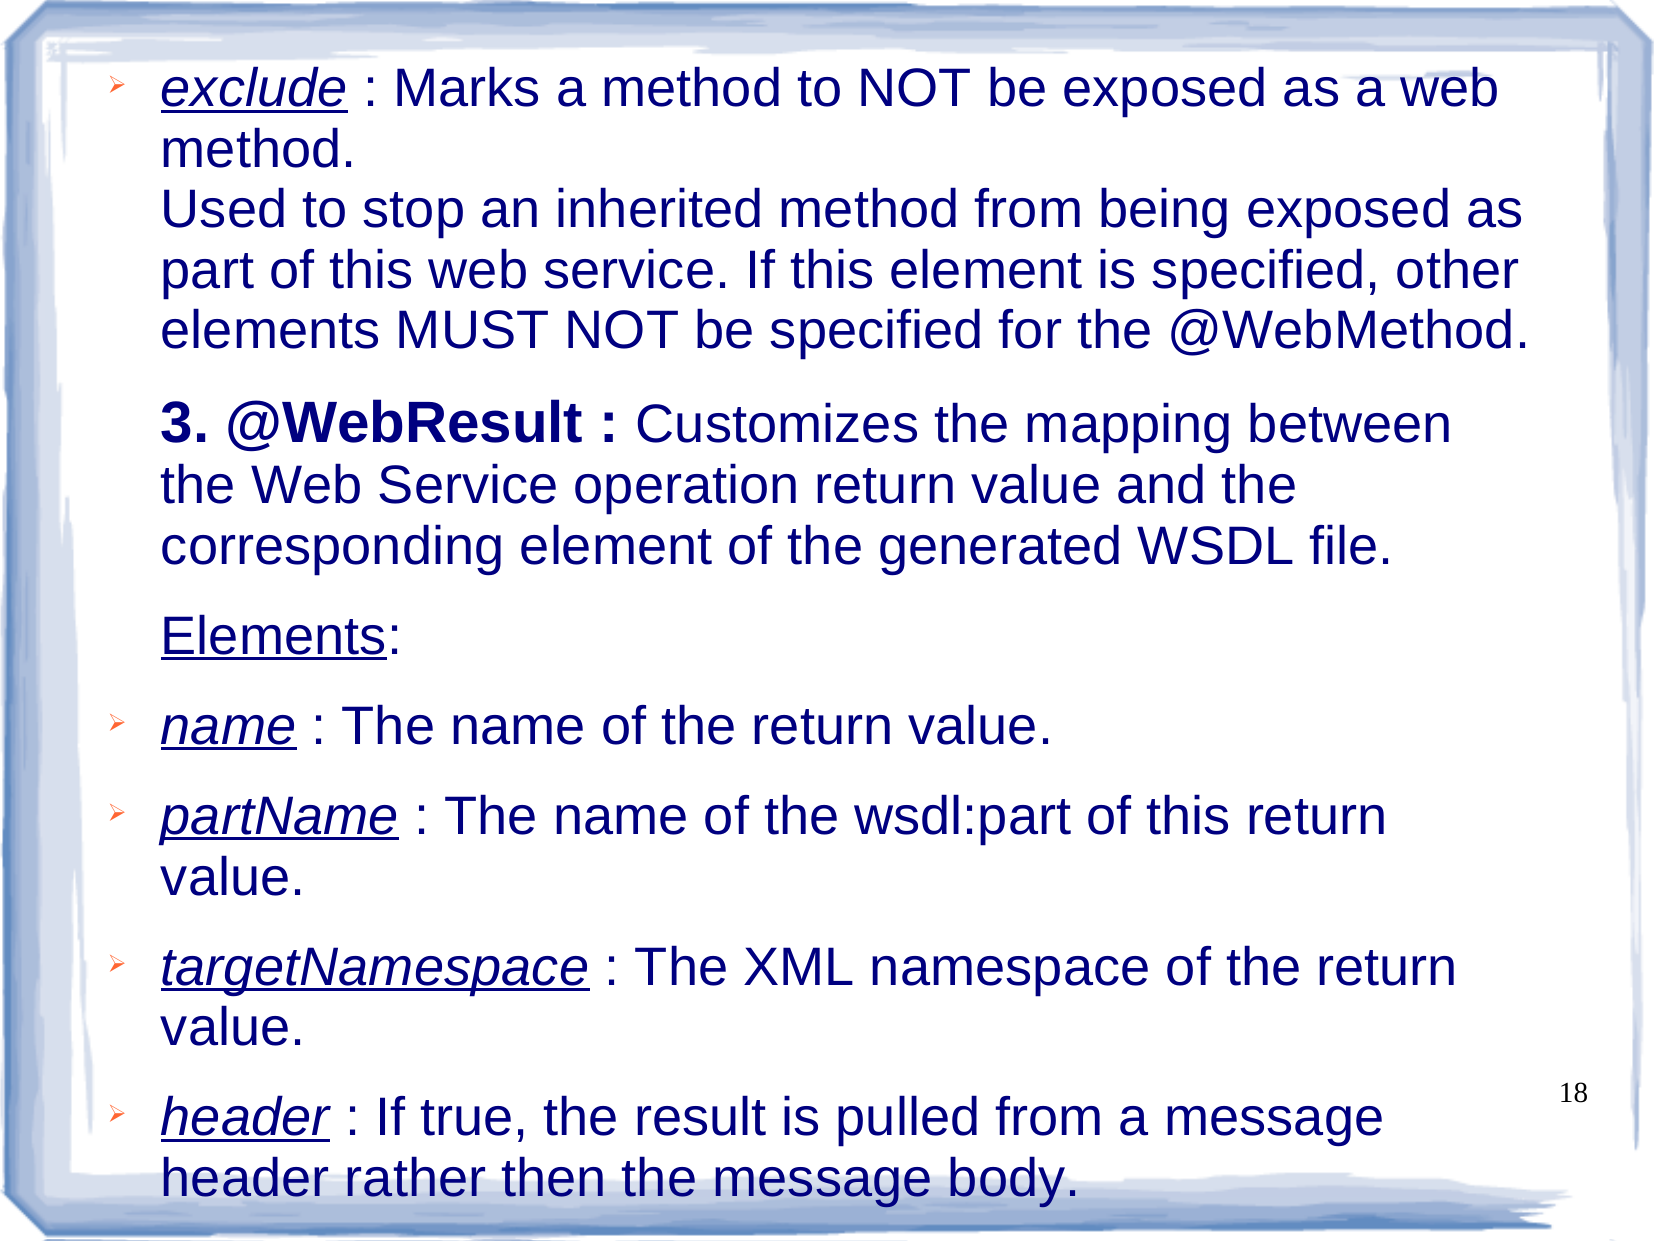

# exclude : Marks a method to NOT be exposed as a web method. Used to stop an inherited method from being exposed as part of this web service. If this element is specified, other elements MUST NOT be specified for the @WebMethod.
3. @WebResult : Customizes the mapping between the Web Service operation return value and the corresponding element of the generated WSDL file.
Elements:
name : The name of the return value.
partName : The name of the wsdl:part of this return value.
targetNamespace : The XML namespace of the return value.
header : If true, the result is pulled from a message header rather then the message body.
18